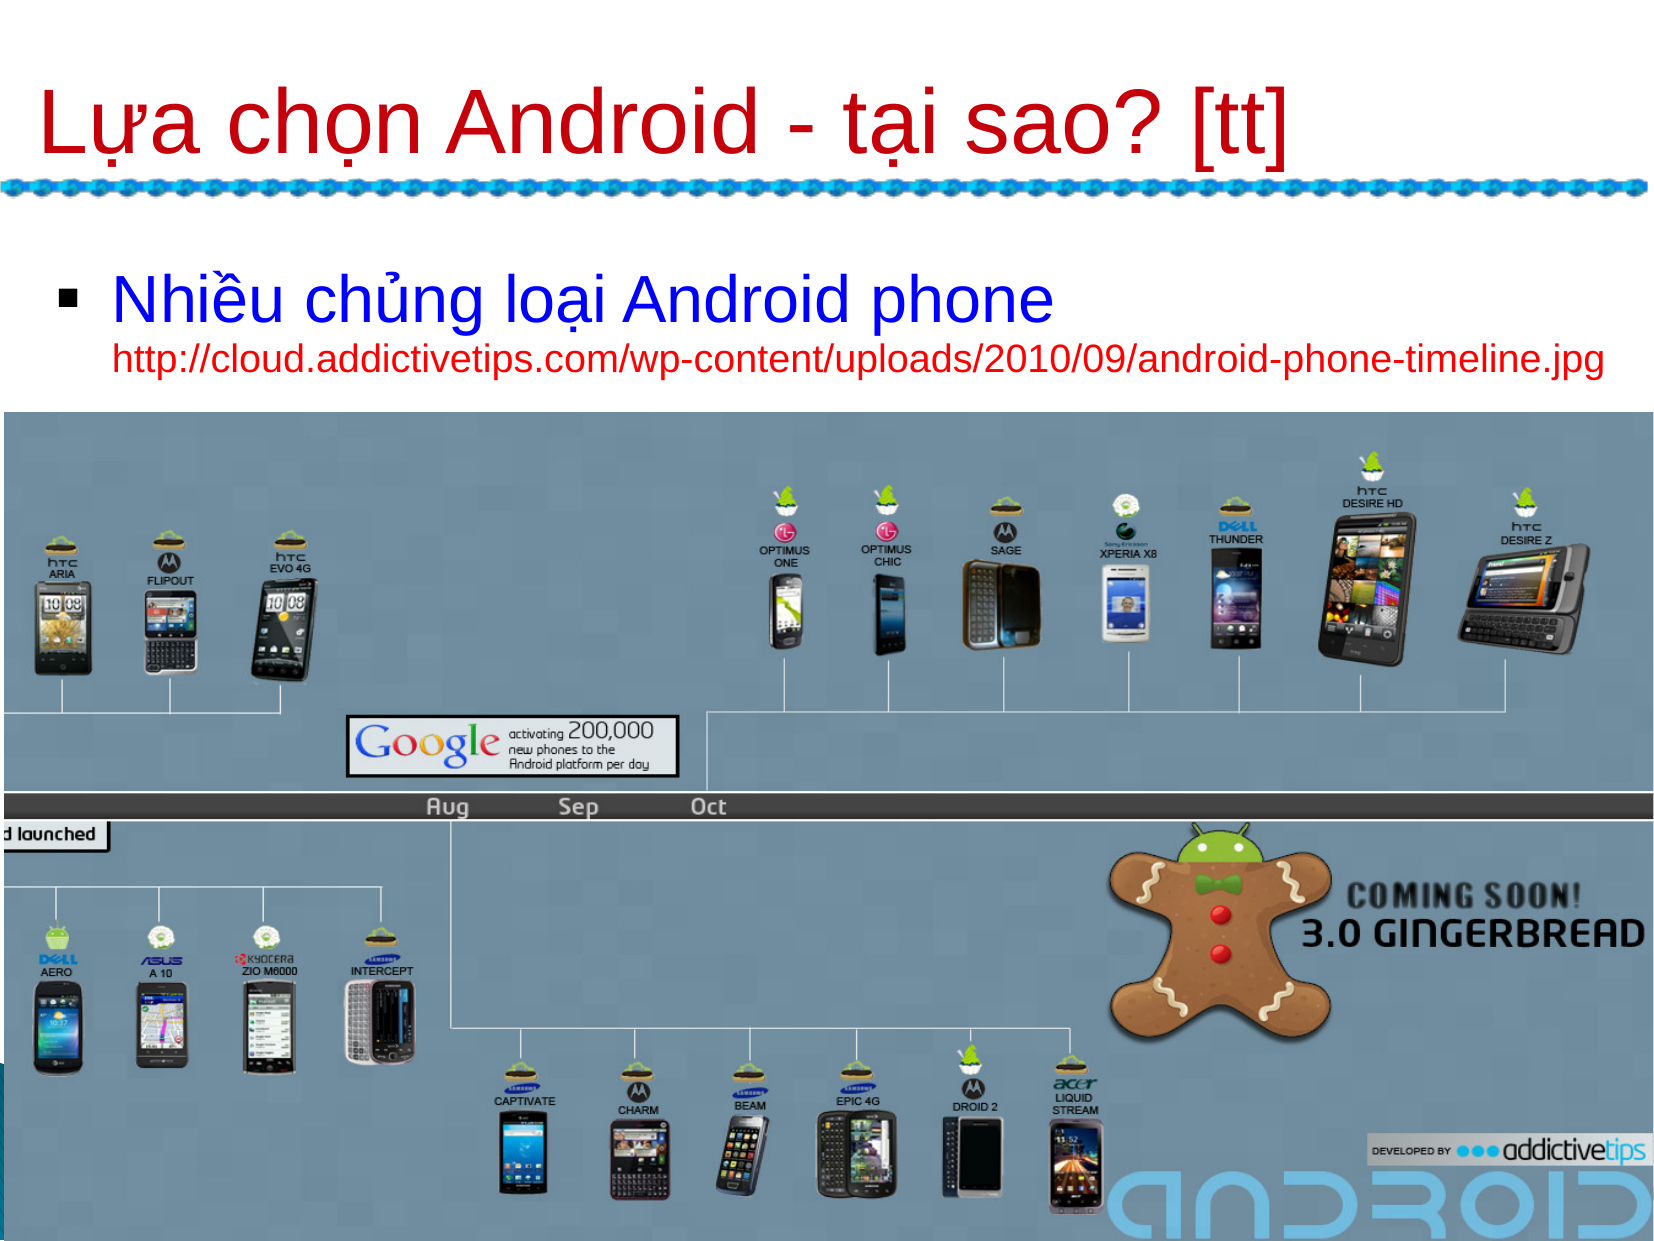

# Lựa chọn Android - tại sao? [tt]
Nhiều chủng loại Android phone
http://cloud.addictivetips.com/wp-content/uploads/2010/09/android-phone-timeline.jpg